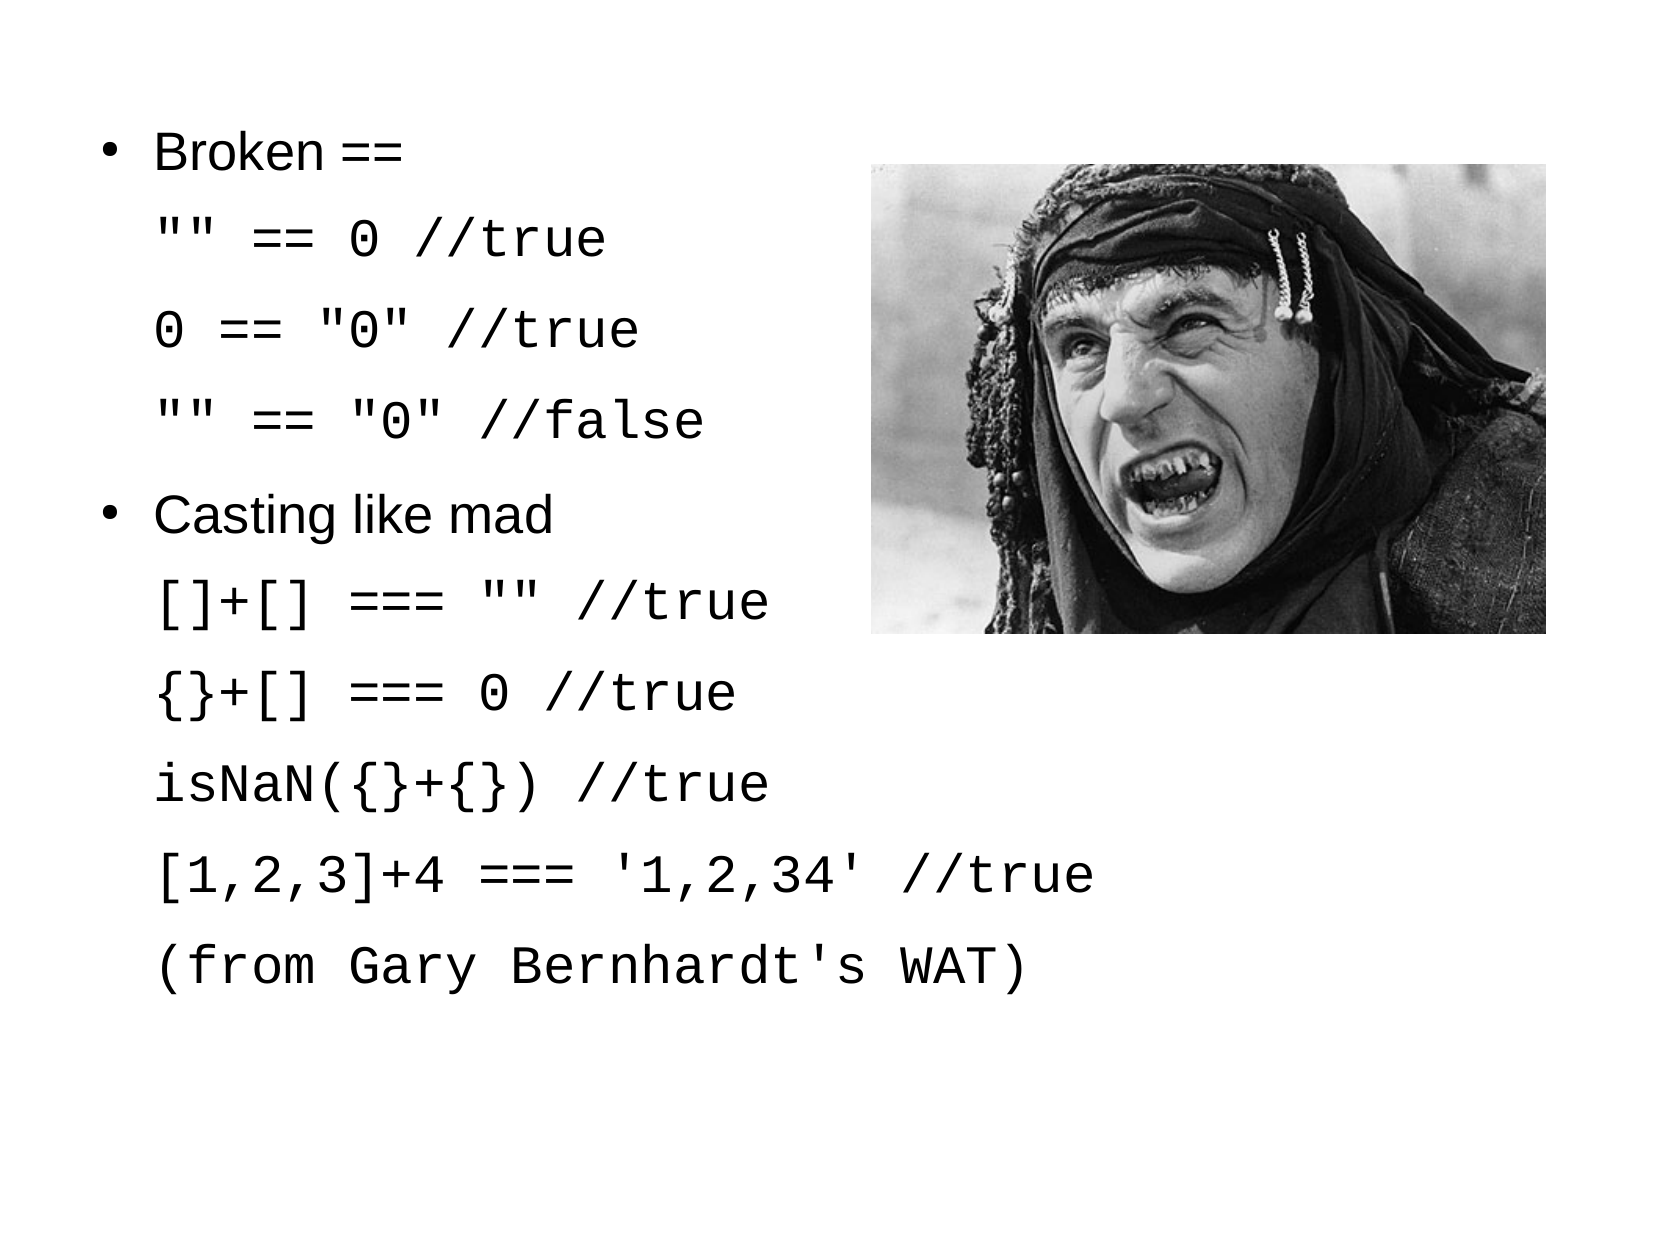

# Broken ==
"" == 0 //true
0 == "0" //true
"" == "0" //false
Casting like mad
[]+[] === "" //true
{}+[] === 0 //true
isNaN({}+{}) //true
[1,2,3]+4 === '1,2,34' //true
(from Gary Bernhardt's WAT)